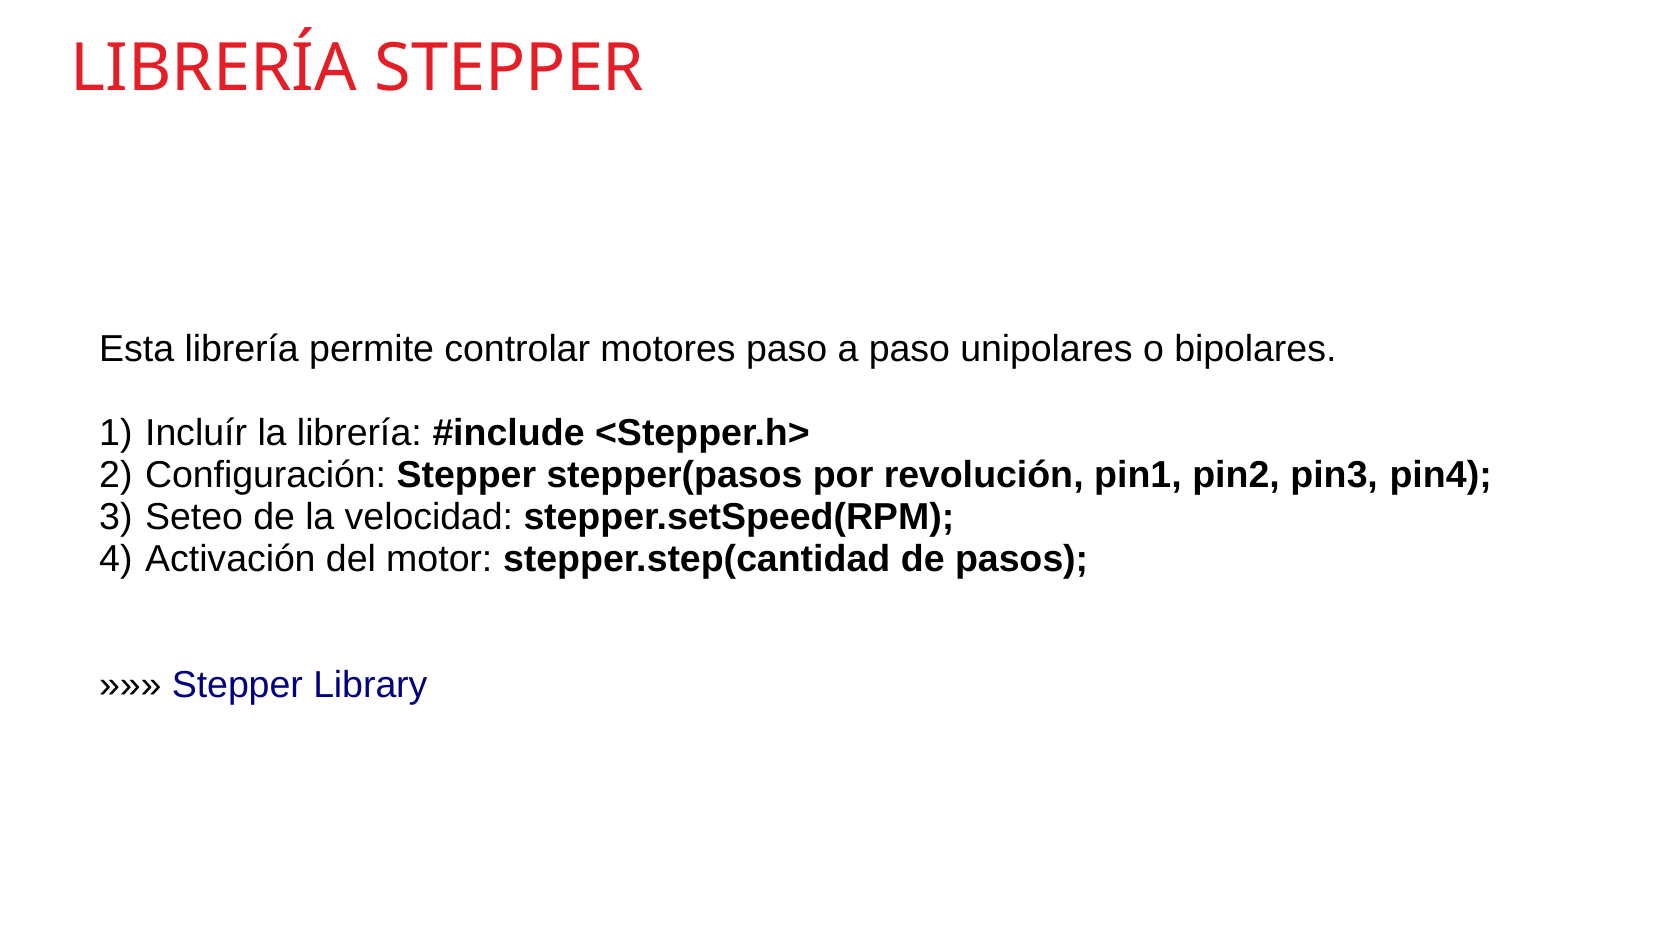

# LIBRERÍA STEPPER
Esta librería permite controlar motores paso a paso unipolares o bipolares.
 Incluír la librería: #include <Stepper.h>
 Configuración: Stepper stepper(pasos por revolución, pin1, pin2, pin3, pin4);
 Seteo de la velocidad: stepper.setSpeed(RPM);
 Activación del motor: stepper.step(cantidad de pasos);
»»» Stepper Library